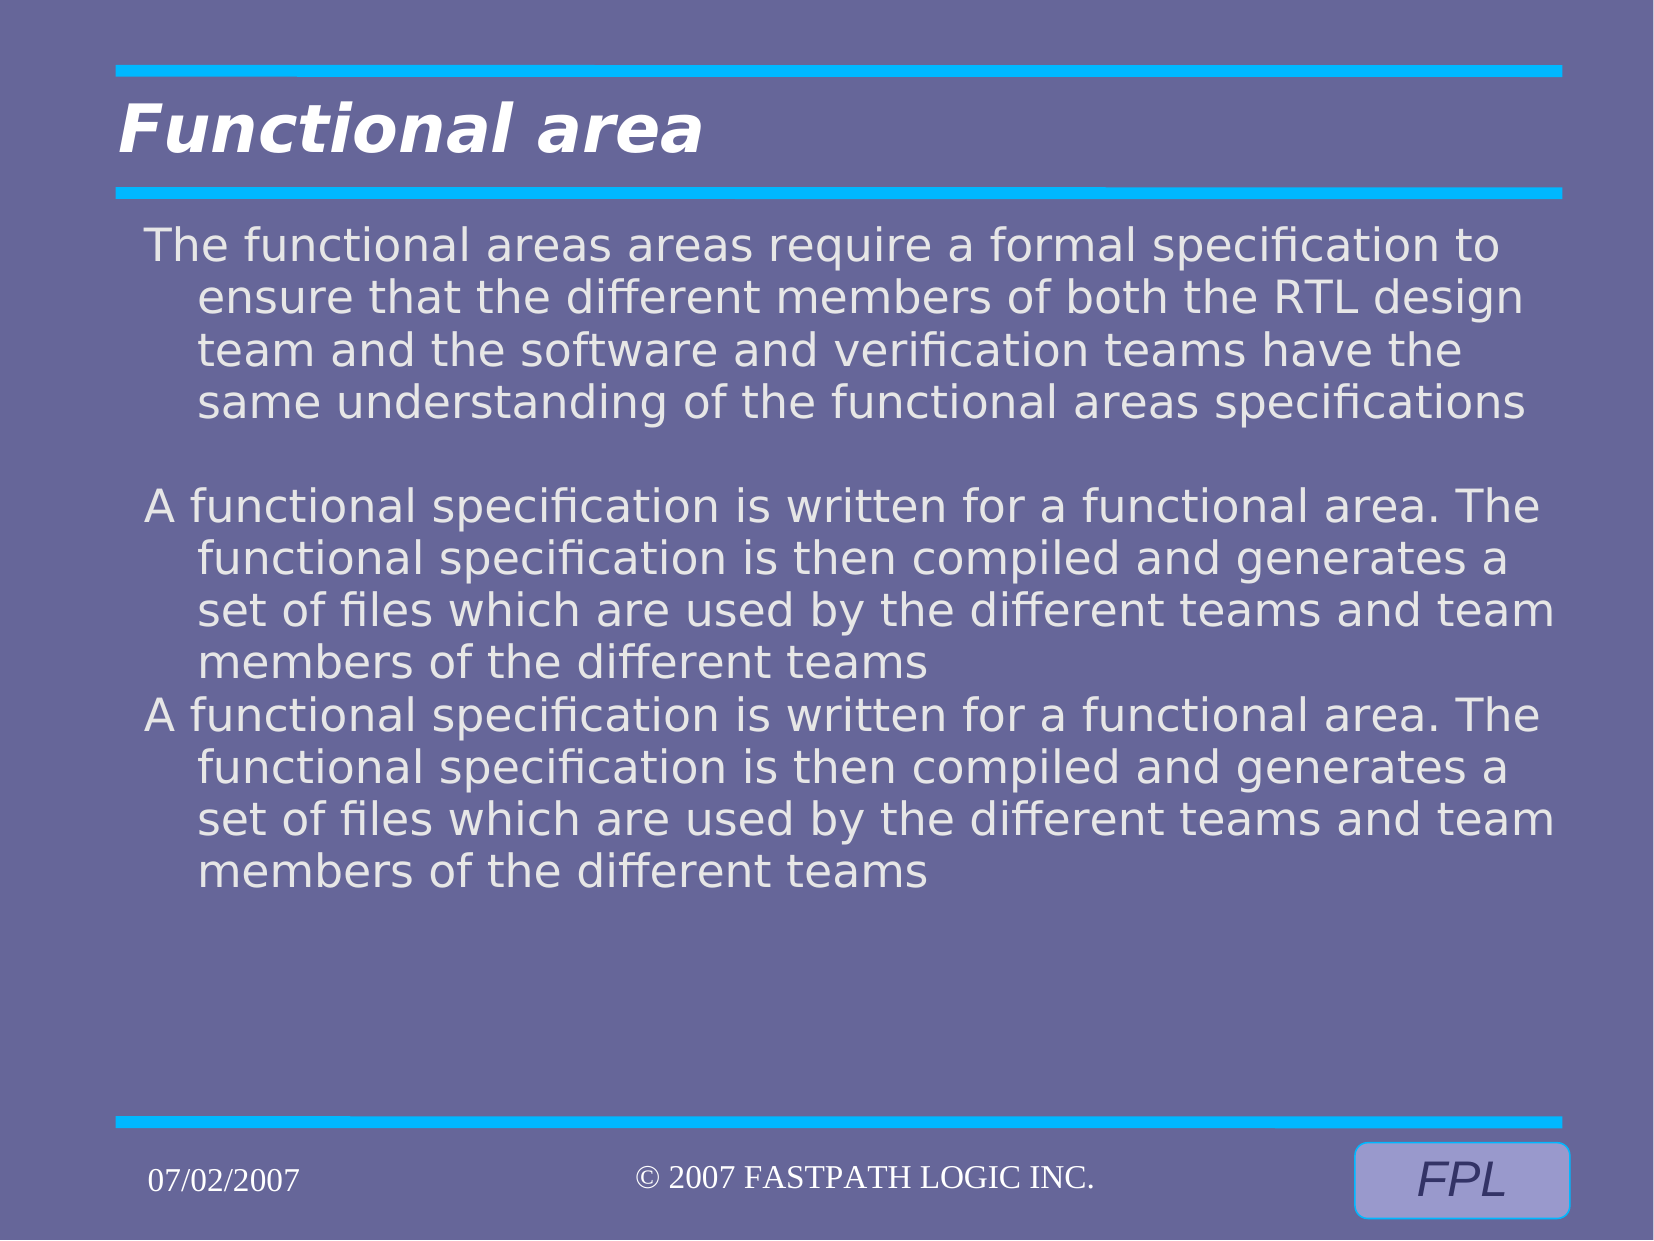

# Functional area
The functional areas areas require a formal specification to ensure that the different members of both the RTL design team and the software and verification teams have the same understanding of the functional areas specifications
A functional specification is written for a functional area. The functional specification is then compiled and generates a set of files which are used by the different teams and team members of the different teams
A functional specification is written for a functional area. The functional specification is then compiled and generates a set of files which are used by the different teams and team members of the different teams
© 2007 FASTPATH LOGIC INC.
07/02/2007